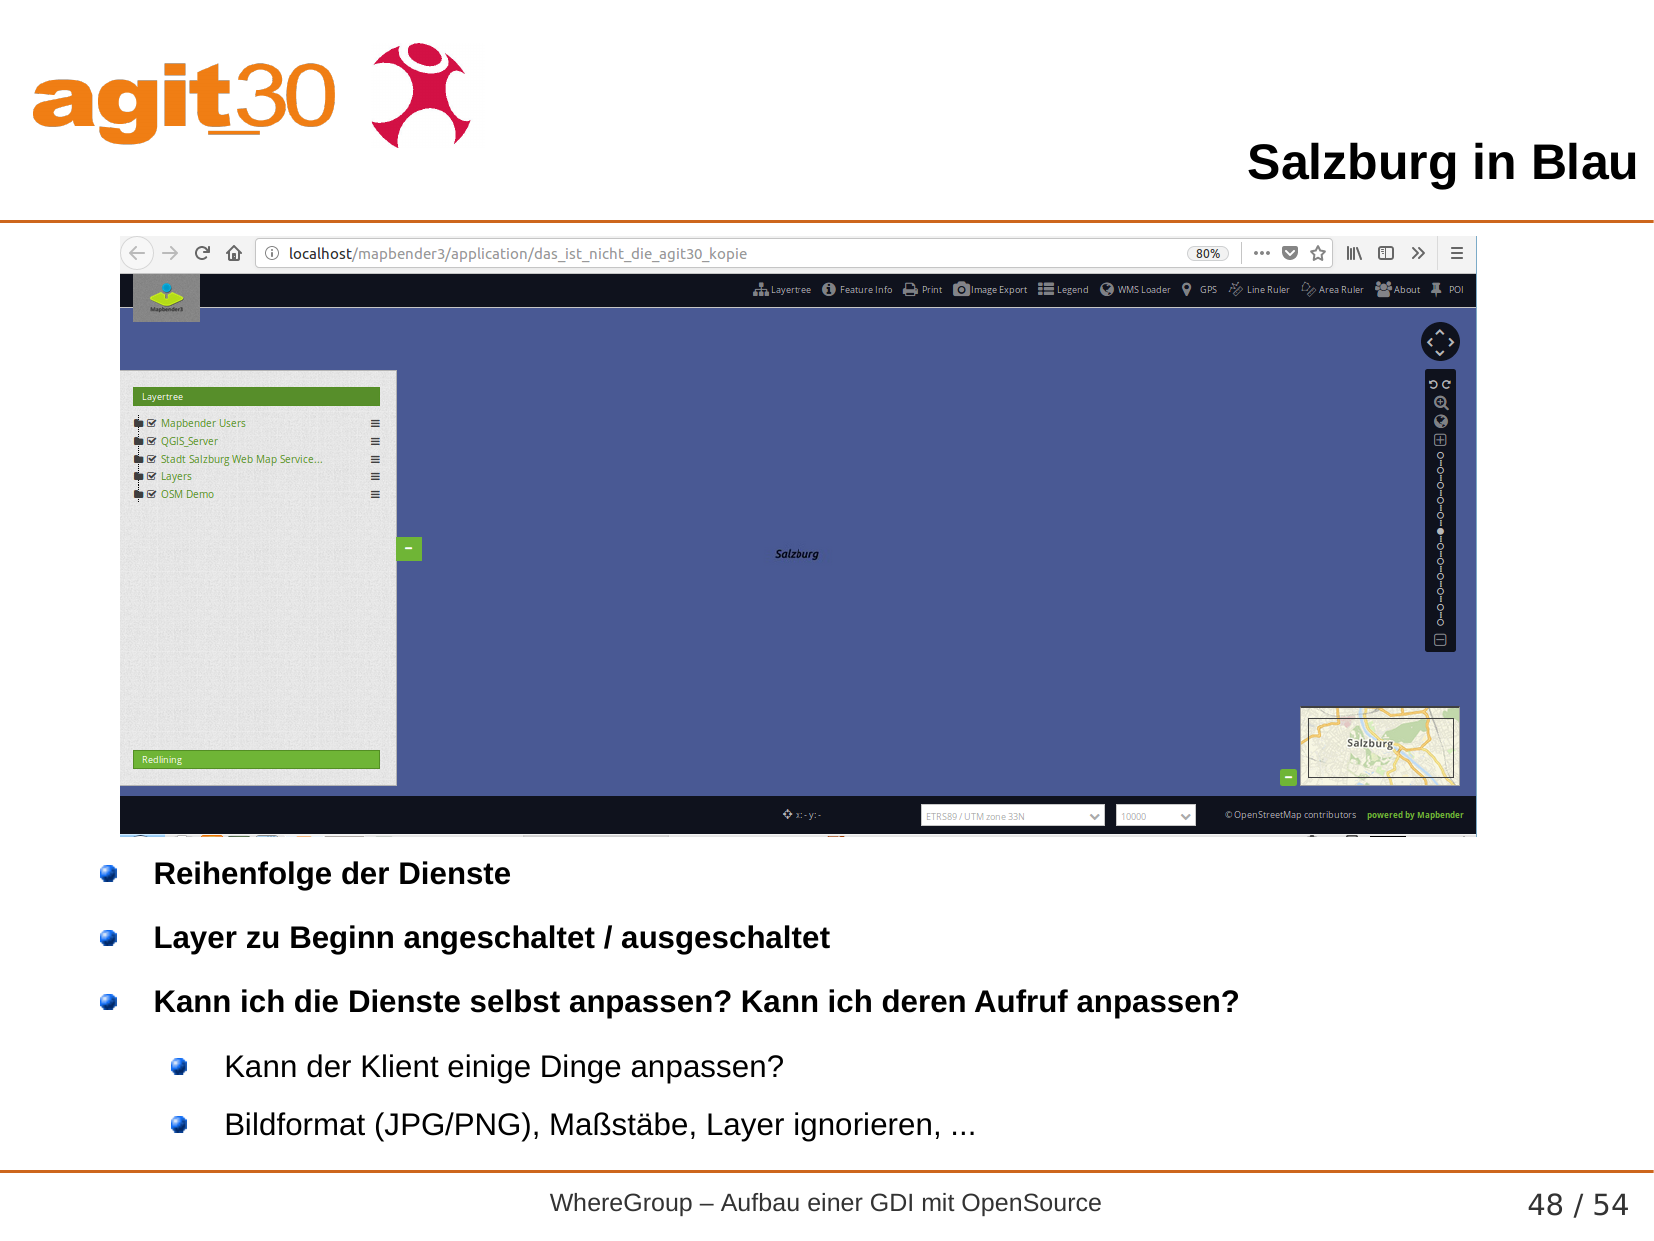

# Salzburg in Blau
Reihenfolge der Dienste
Layer zu Beginn angeschaltet / ausgeschaltet
Kann ich die Dienste selbst anpassen? Kann ich deren Aufruf anpassen?
Kann der Klient einige Dinge anpassen?
Bildformat (JPG/PNG), Maßstäbe, Layer ignorieren, ...